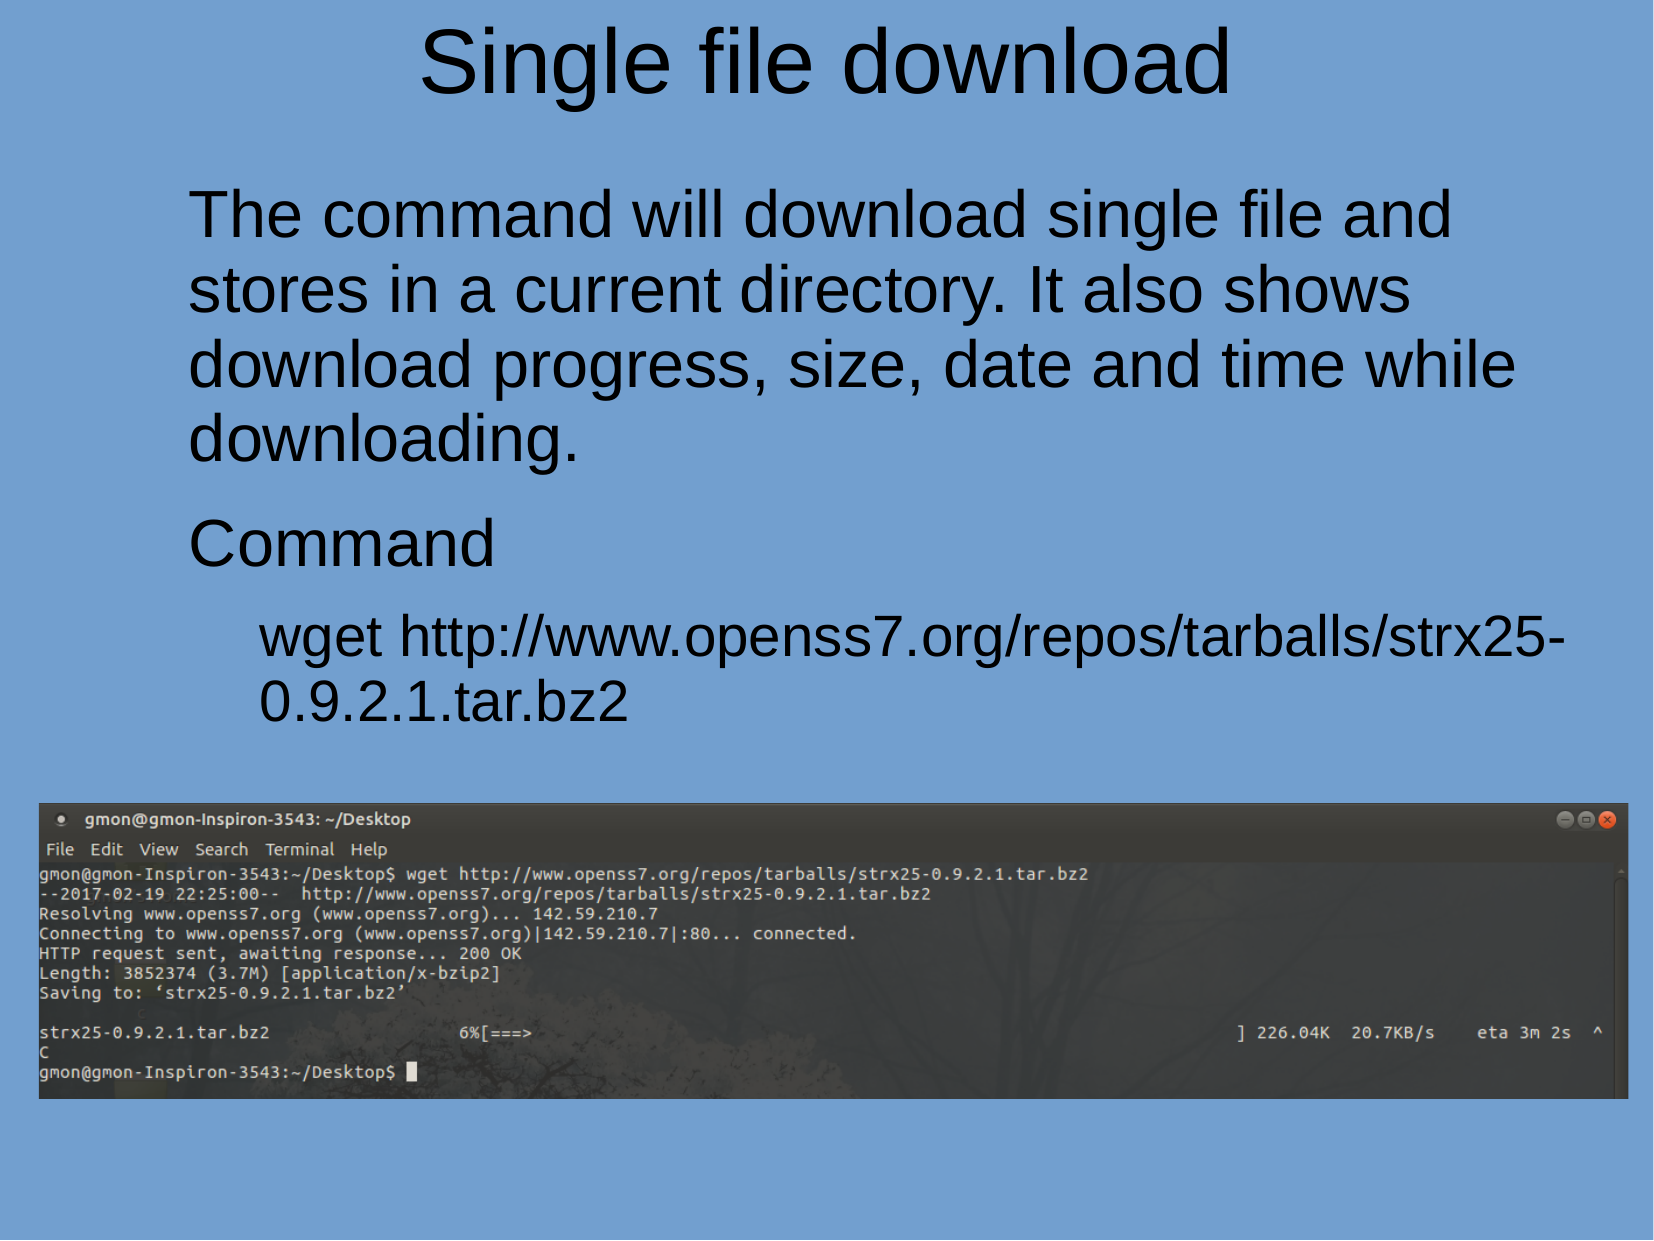

# Single file download
The command will download single file and stores in a current directory. It also shows download progress, size, date and time while downloading.
Command
wget http://www.openss7.org/repos/tarballs/strx25-0.9.2.1.tar.bz2